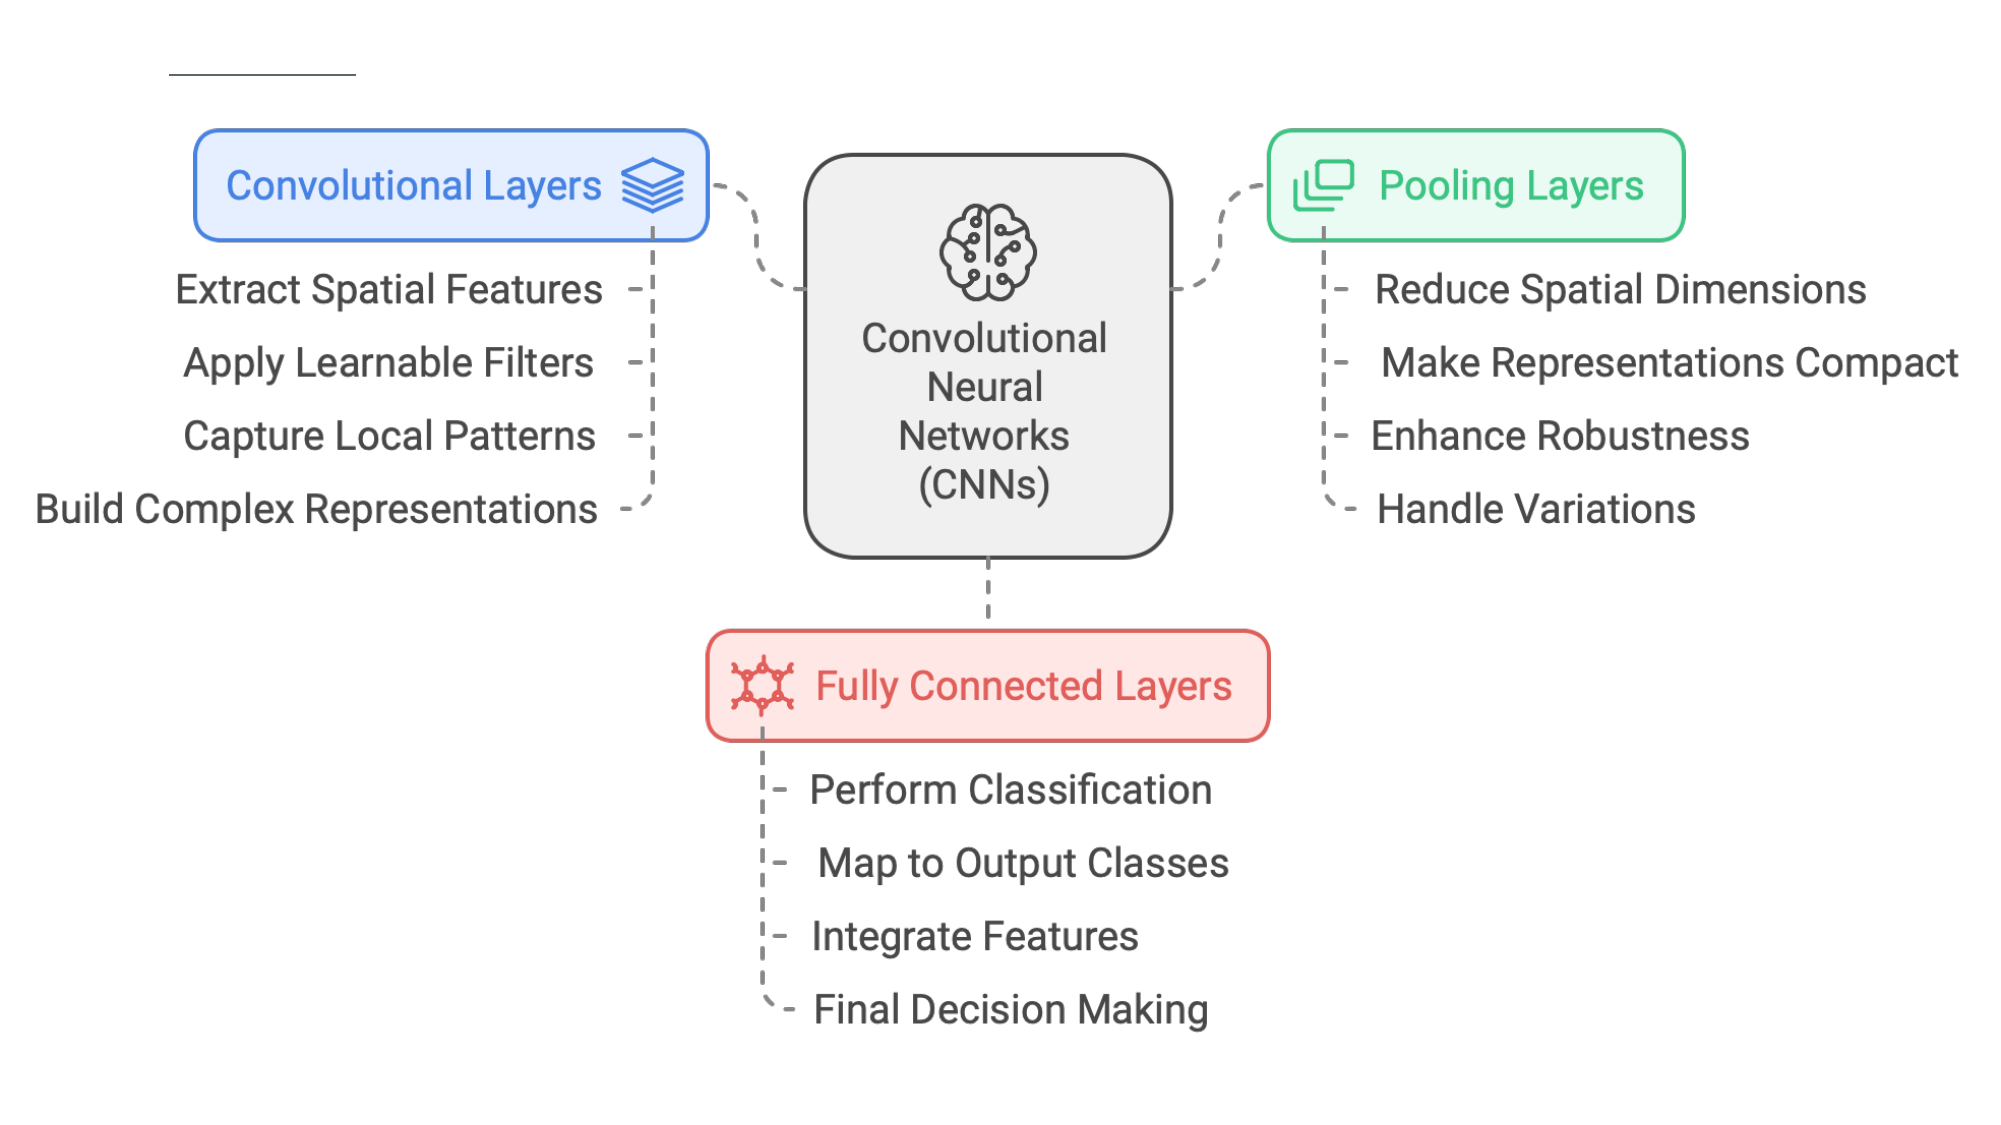

# Fully Connected Layers
 The final layers of a CNN are typically fully connected layers that take the extracted features and perform the classification task, mapping them to the desired output classes.